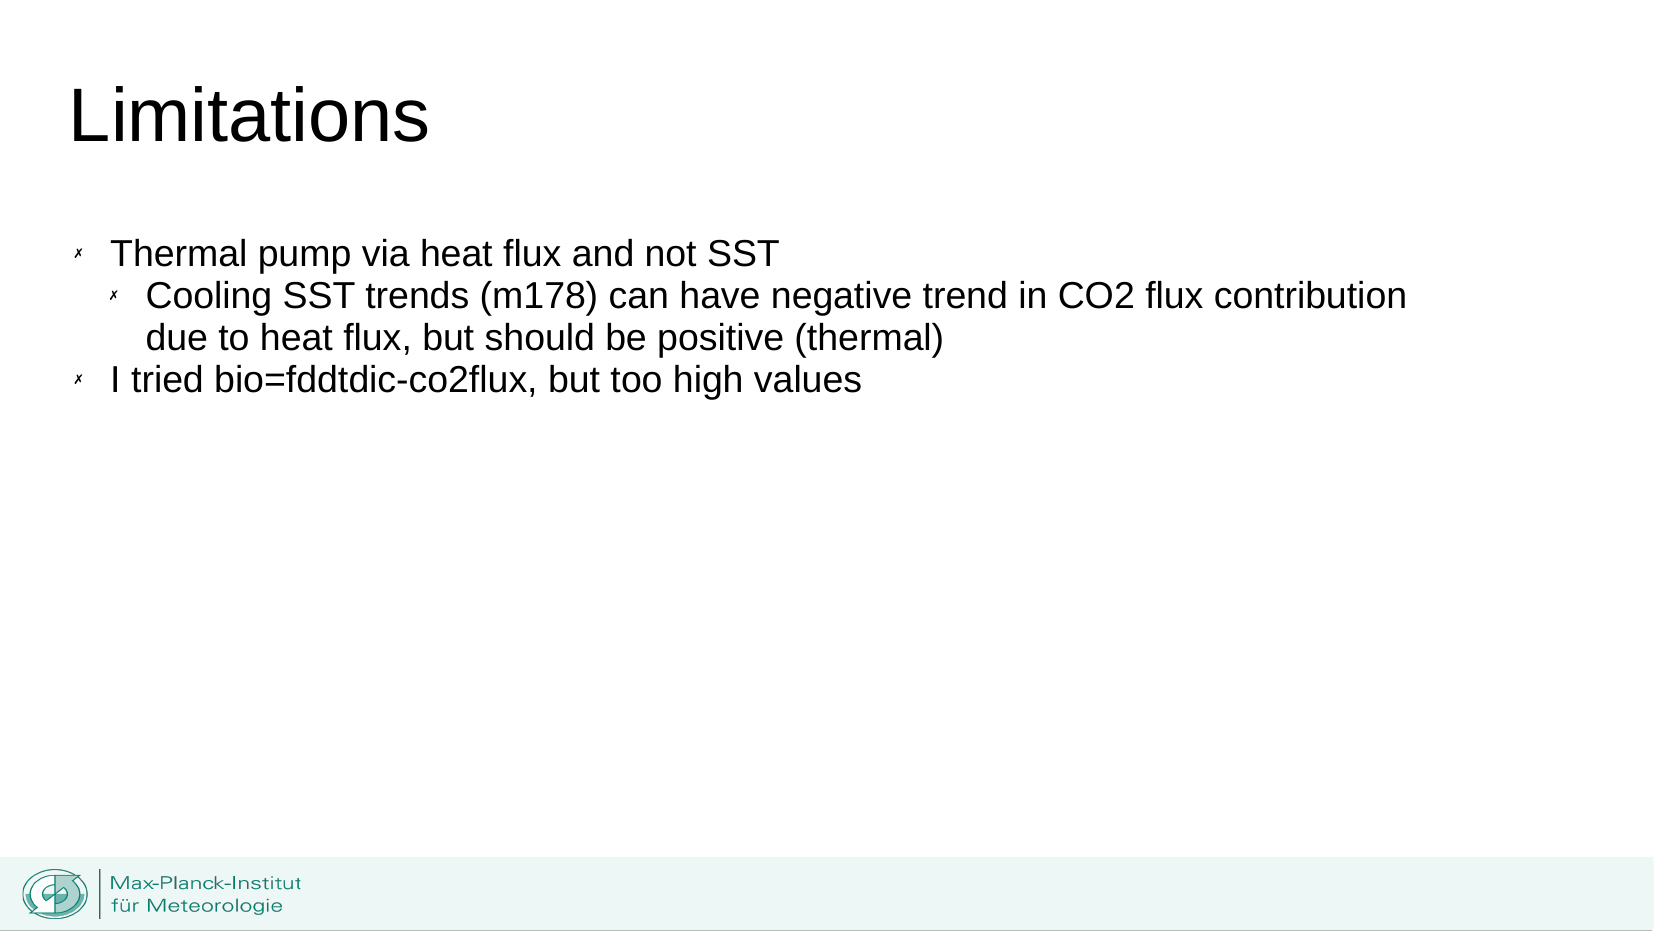

# Limitations
Thermal pump via heat flux and not SST
Cooling SST trends (m178) can have negative trend in CO2 flux contribution due to heat flux, but should be positive (thermal)
I tried bio=fddtdic-co2flux, but too high values